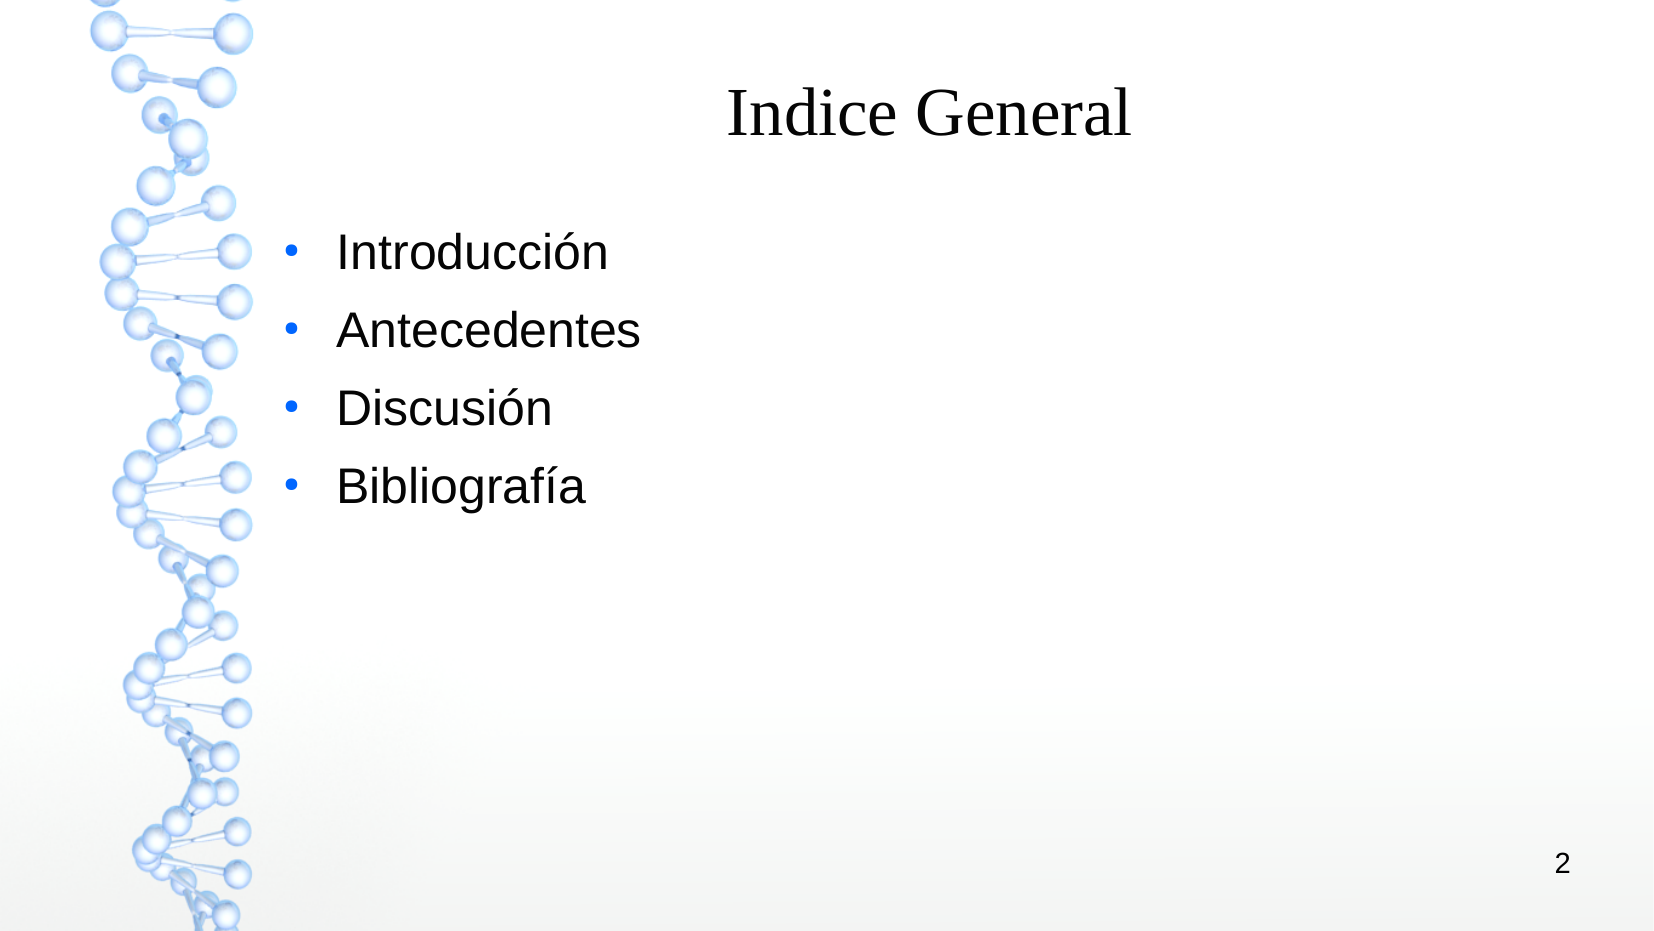

# Indice General
Introducción
Antecedentes
Discusión
Bibliografía
2